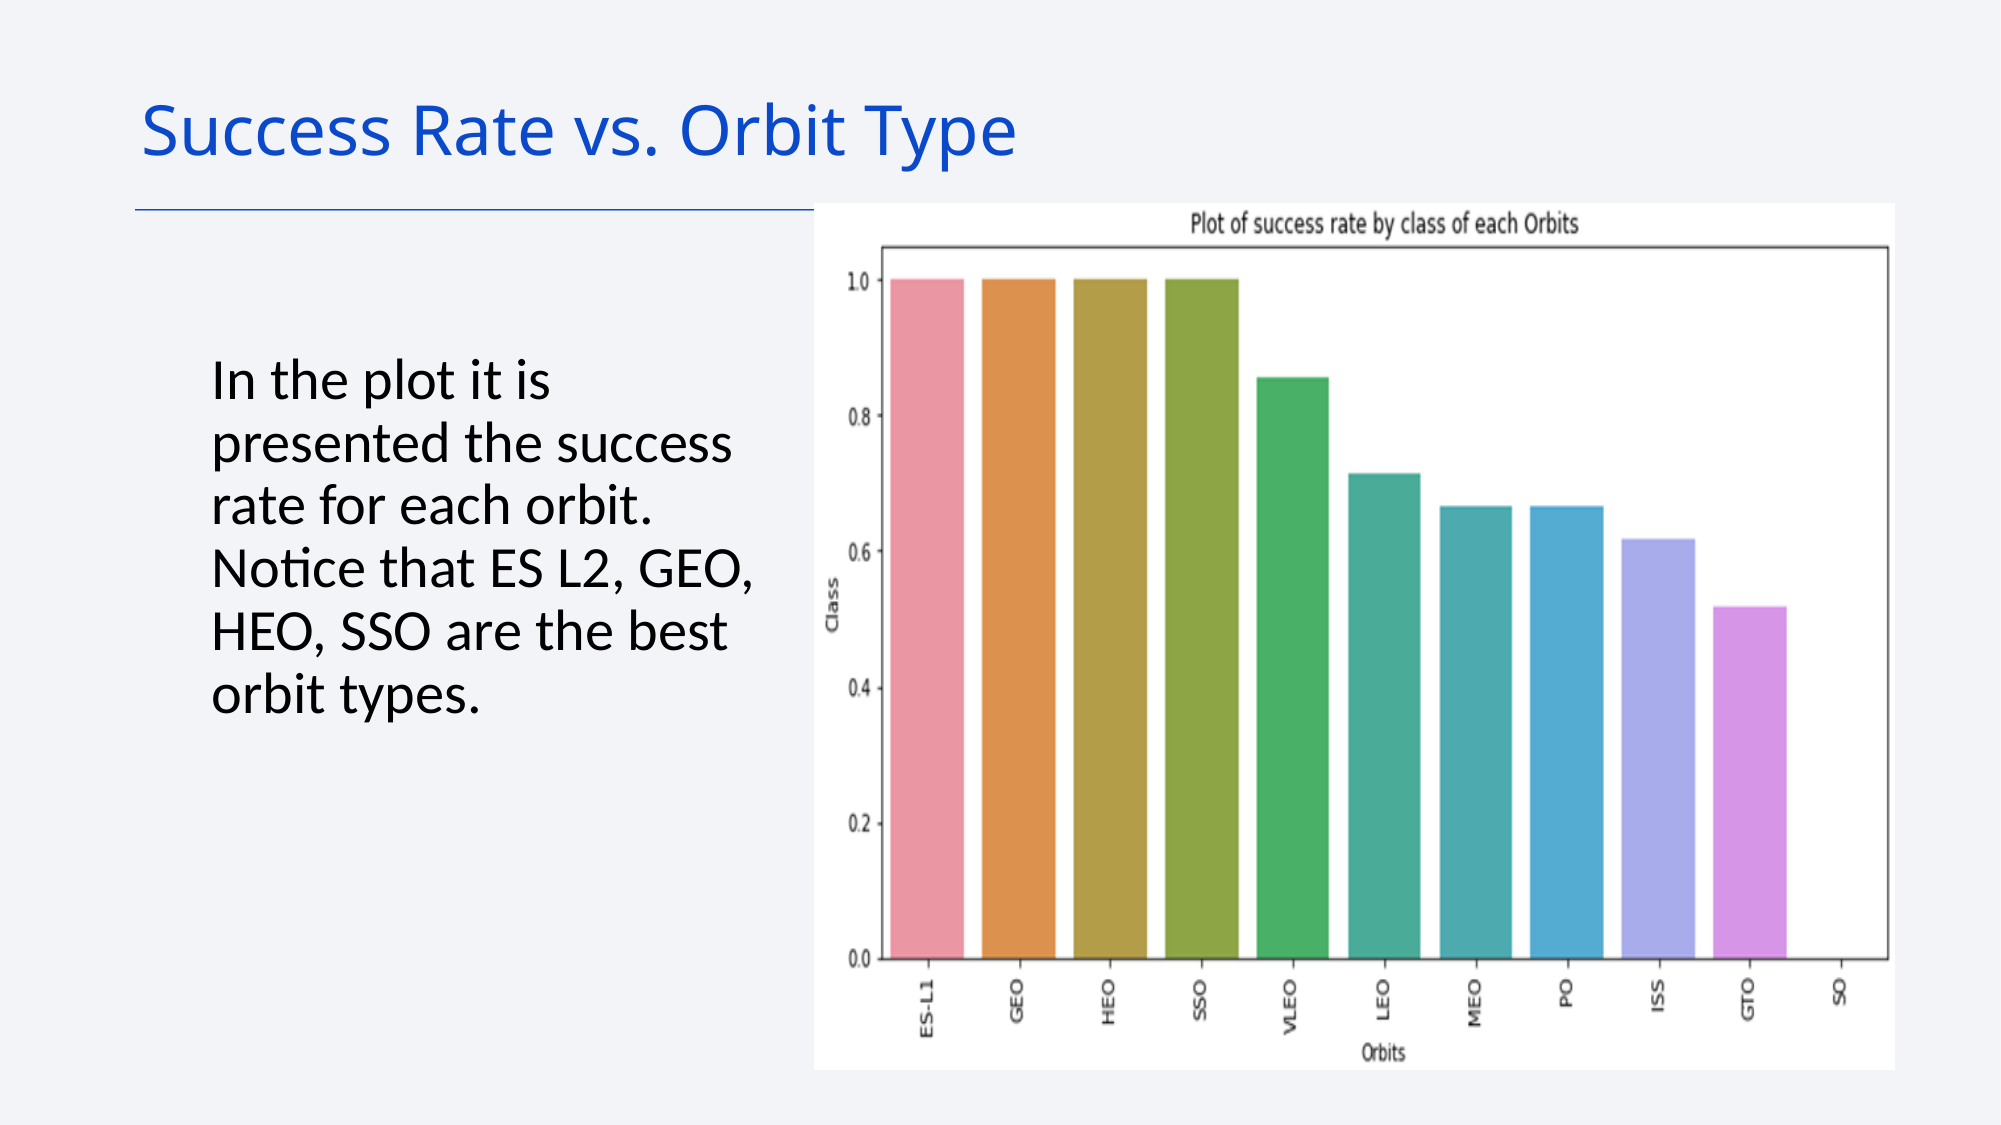

Success Rate vs. Orbit Type
# In the plot it is presented the success rate for each orbit. Notice that ES L2, GEO, HEO, SSO are the best orbit types.
21